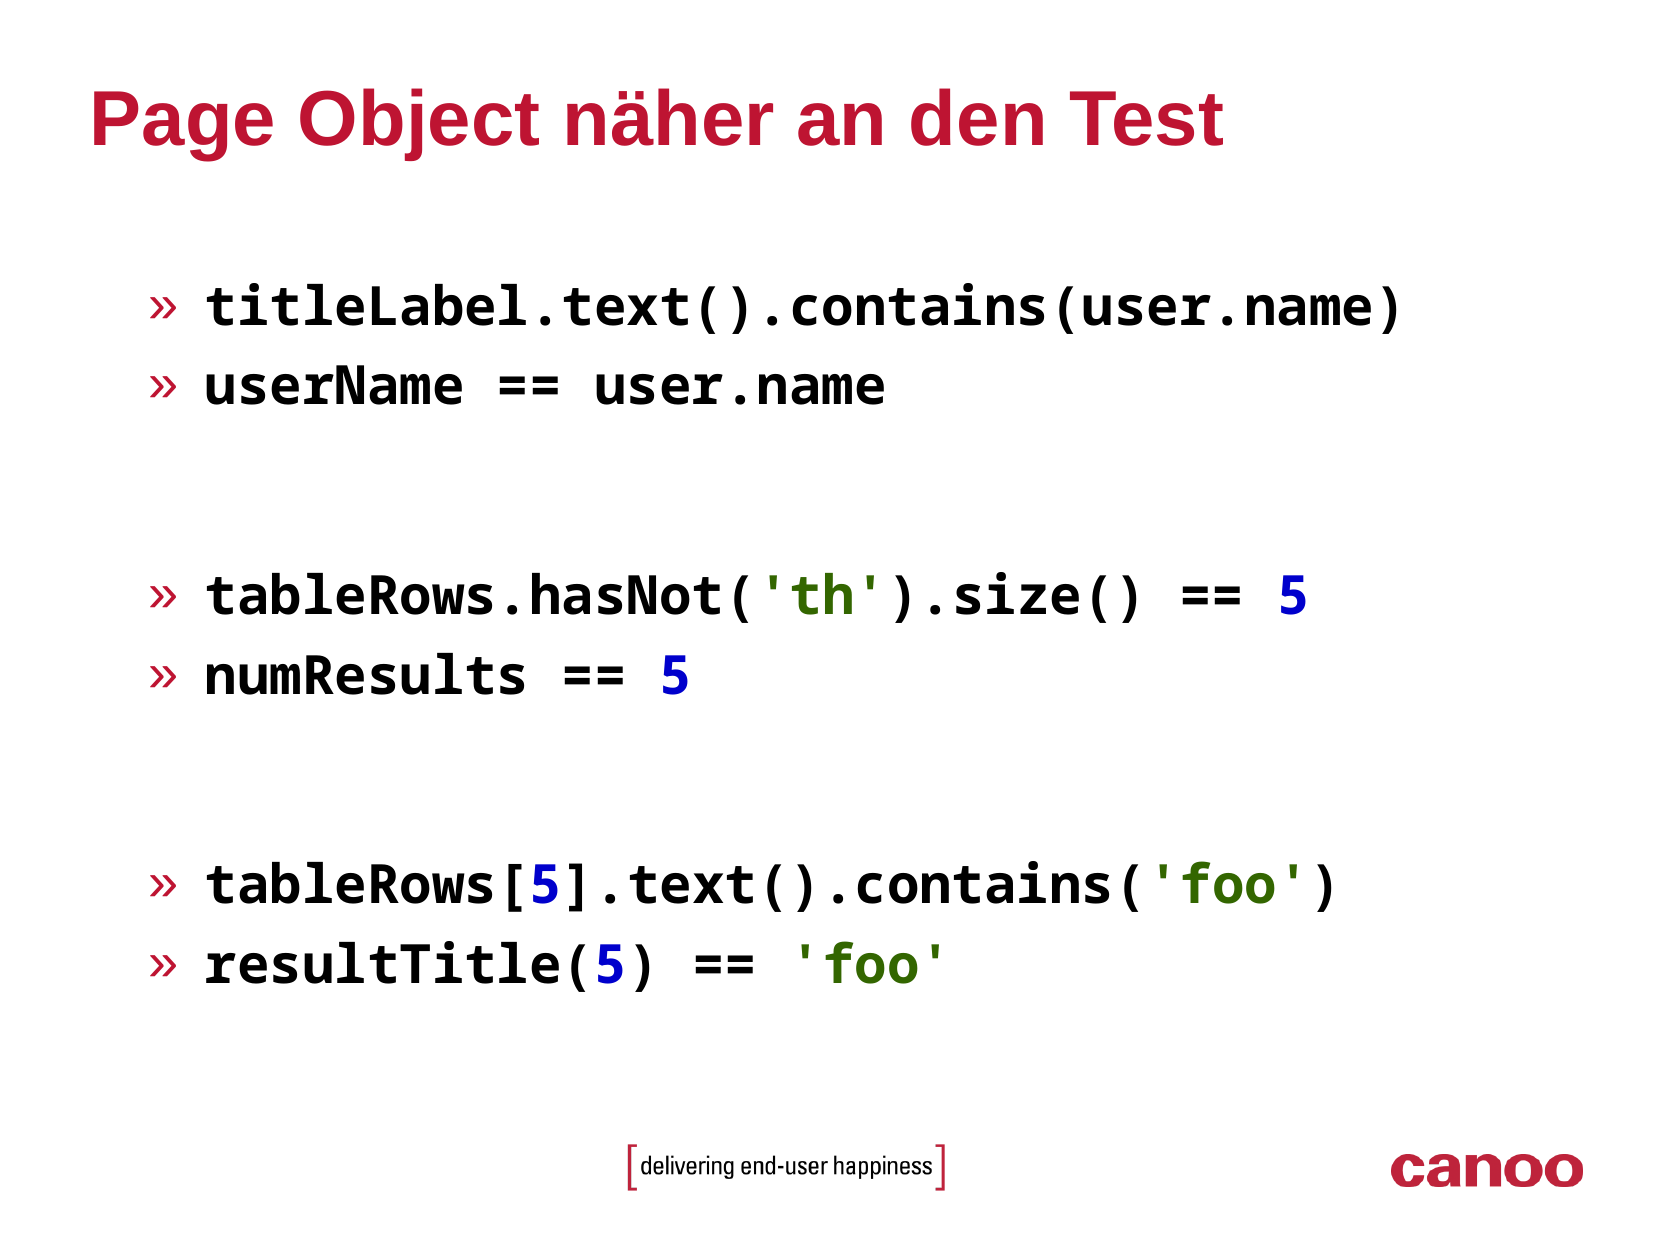

# Page Object näher an den Test
titleLabel.text().contains(user.name)
userName == user.name
tableRows.hasNot('th').size() == 5
numResults == 5
tableRows[5].text().contains('foo')
resultTitle(5) == 'foo'